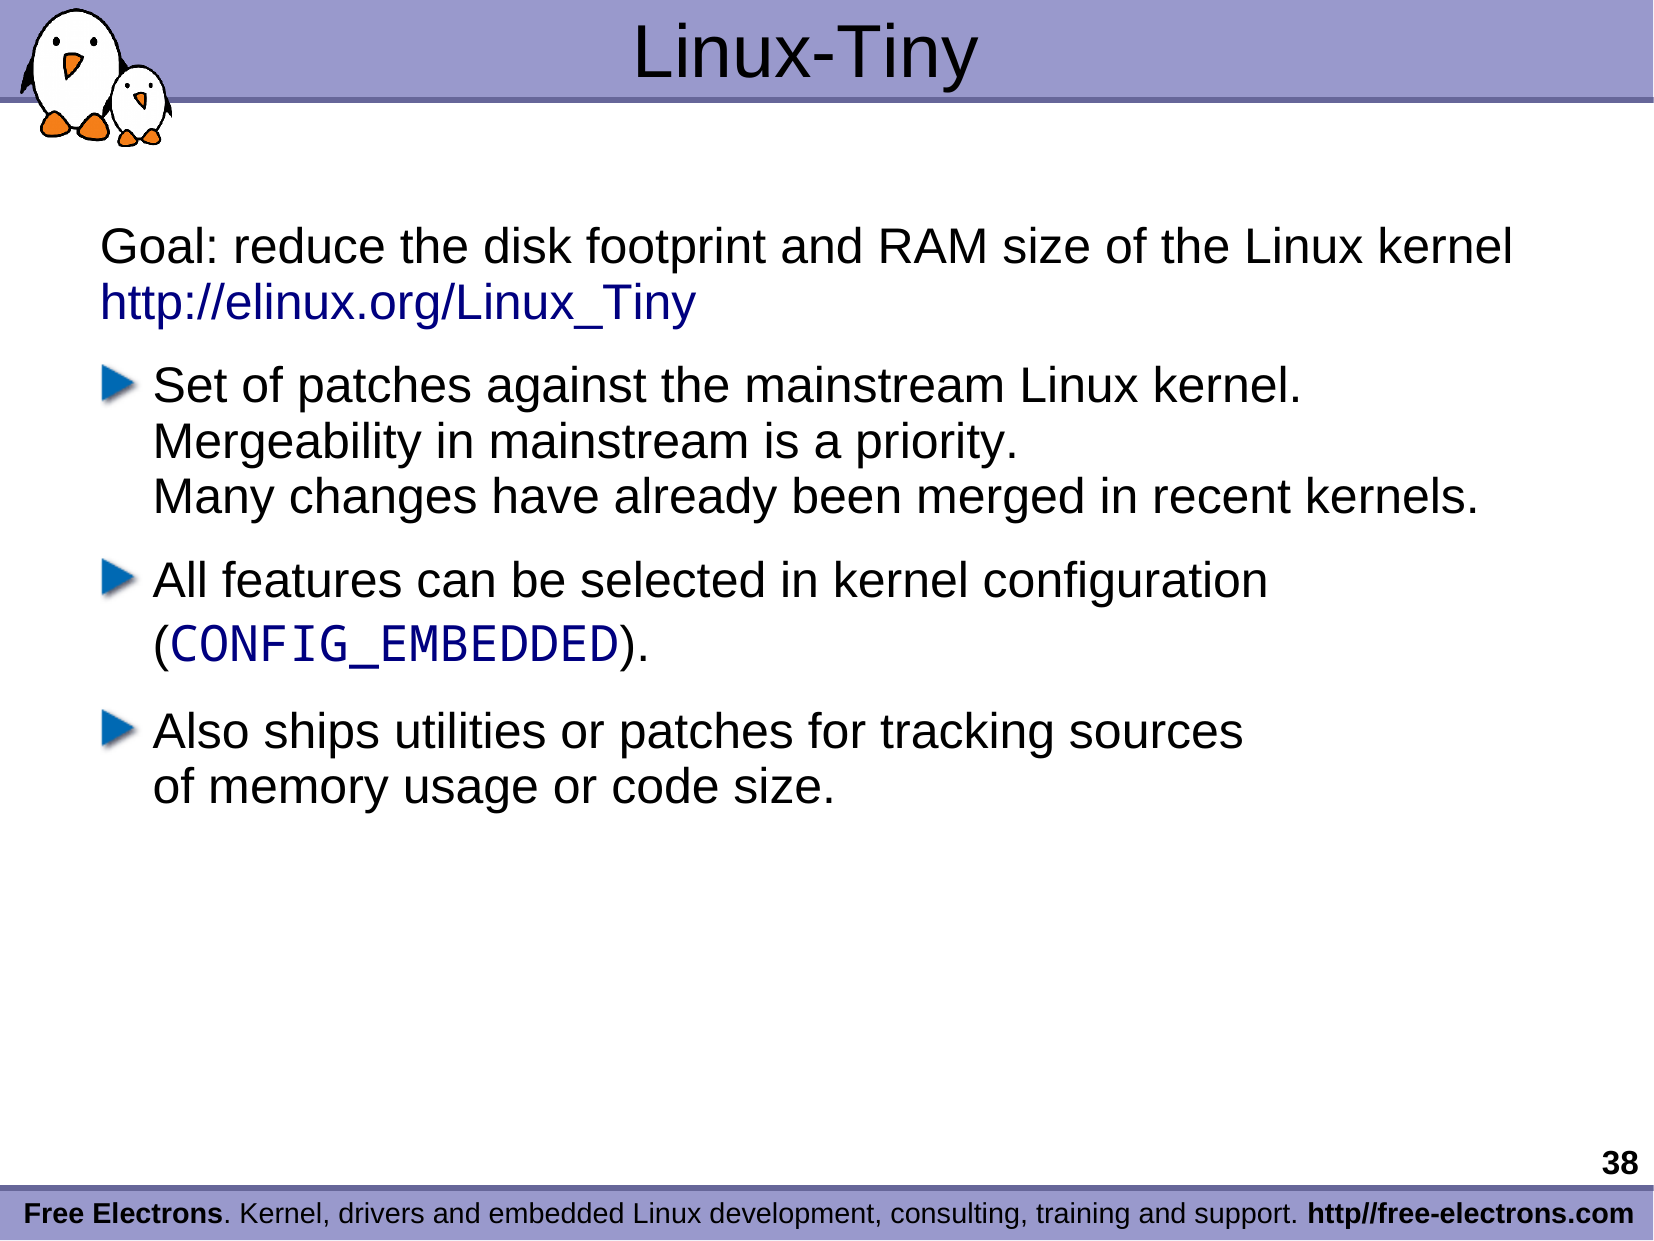

# Linux-Tiny
Goal: reduce the disk footprint and RAM size of the Linux kernel
http://elinux.org/Linux_Tiny
Set of patches against the mainstream Linux kernel.
Mergeability in mainstream is a priority.
Many changes have already been merged in recent kernels.
All features can be selected in kernel configuration (CONFIG_EMBEDDED).
Also ships utilities or patches for tracking sources
of memory usage or code size.